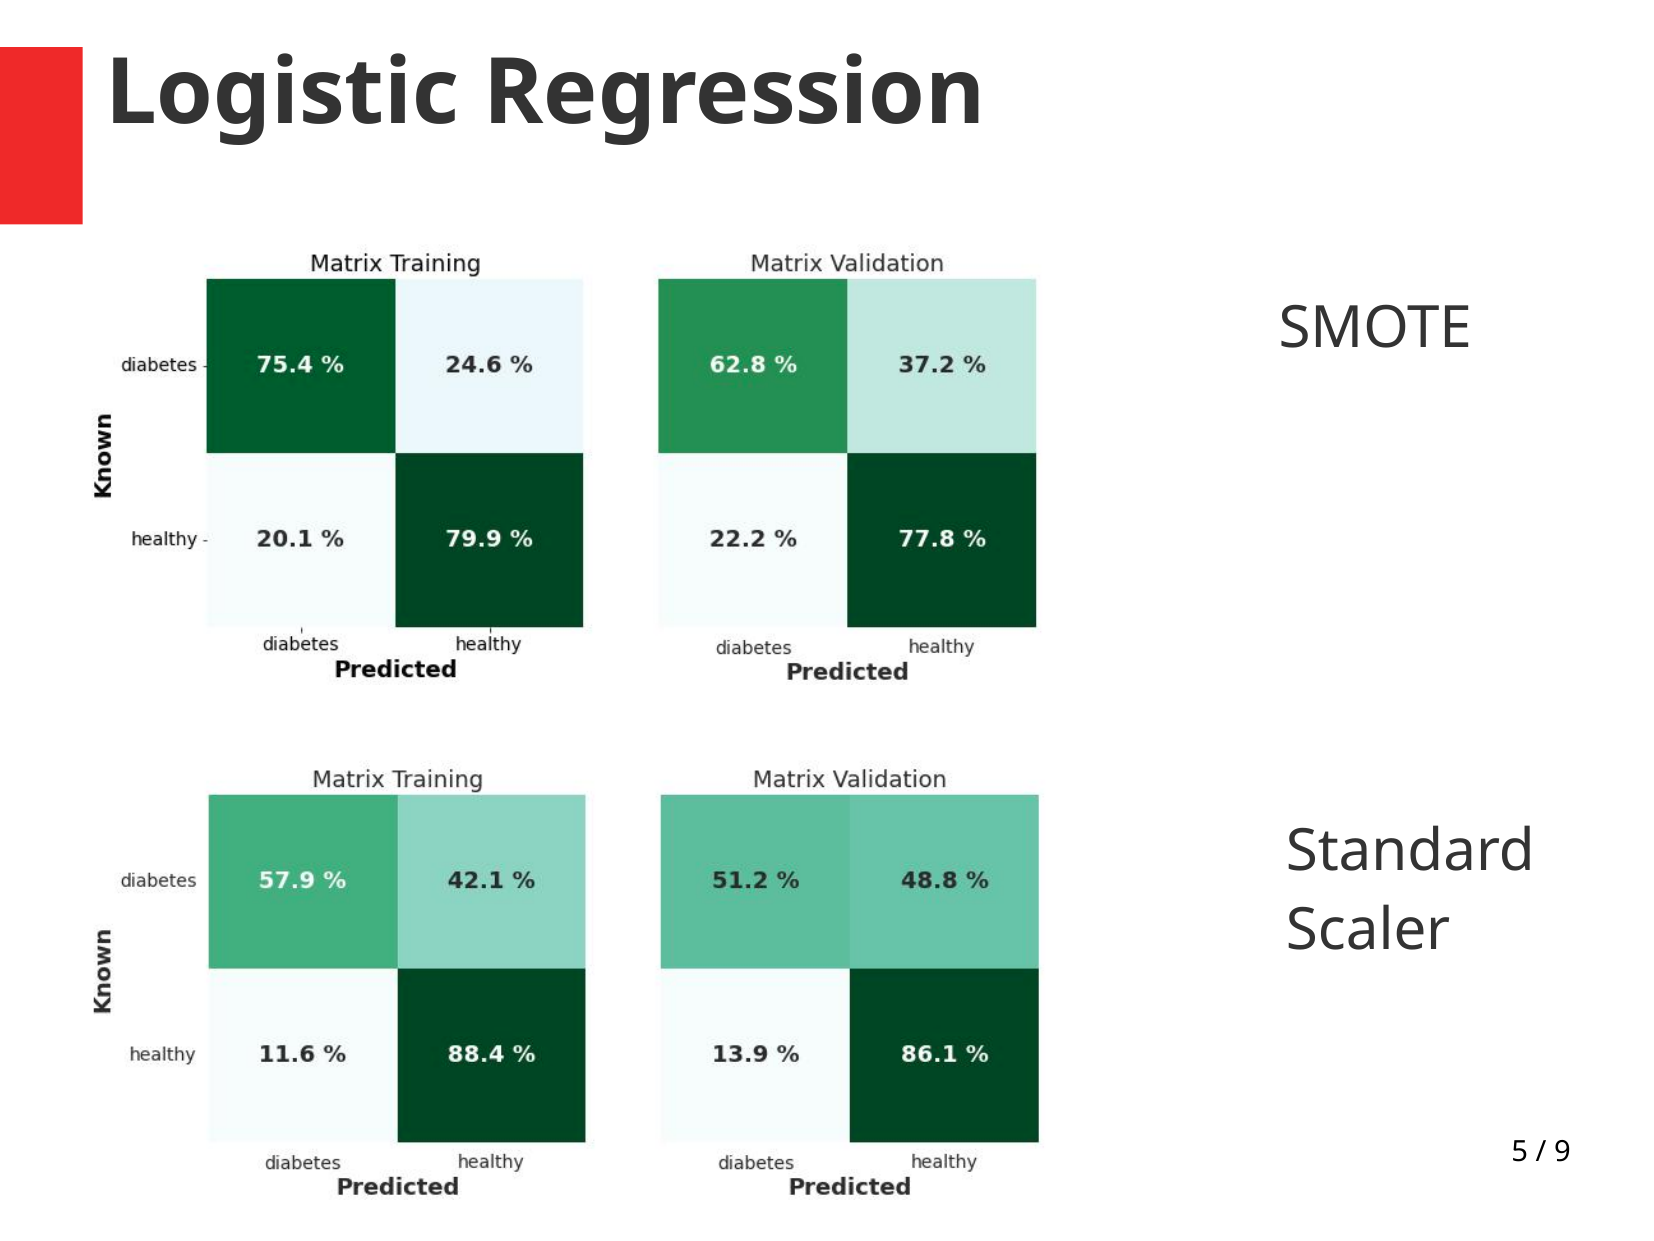

# Logistic Regression
SMOTE
Standard Scaler
5